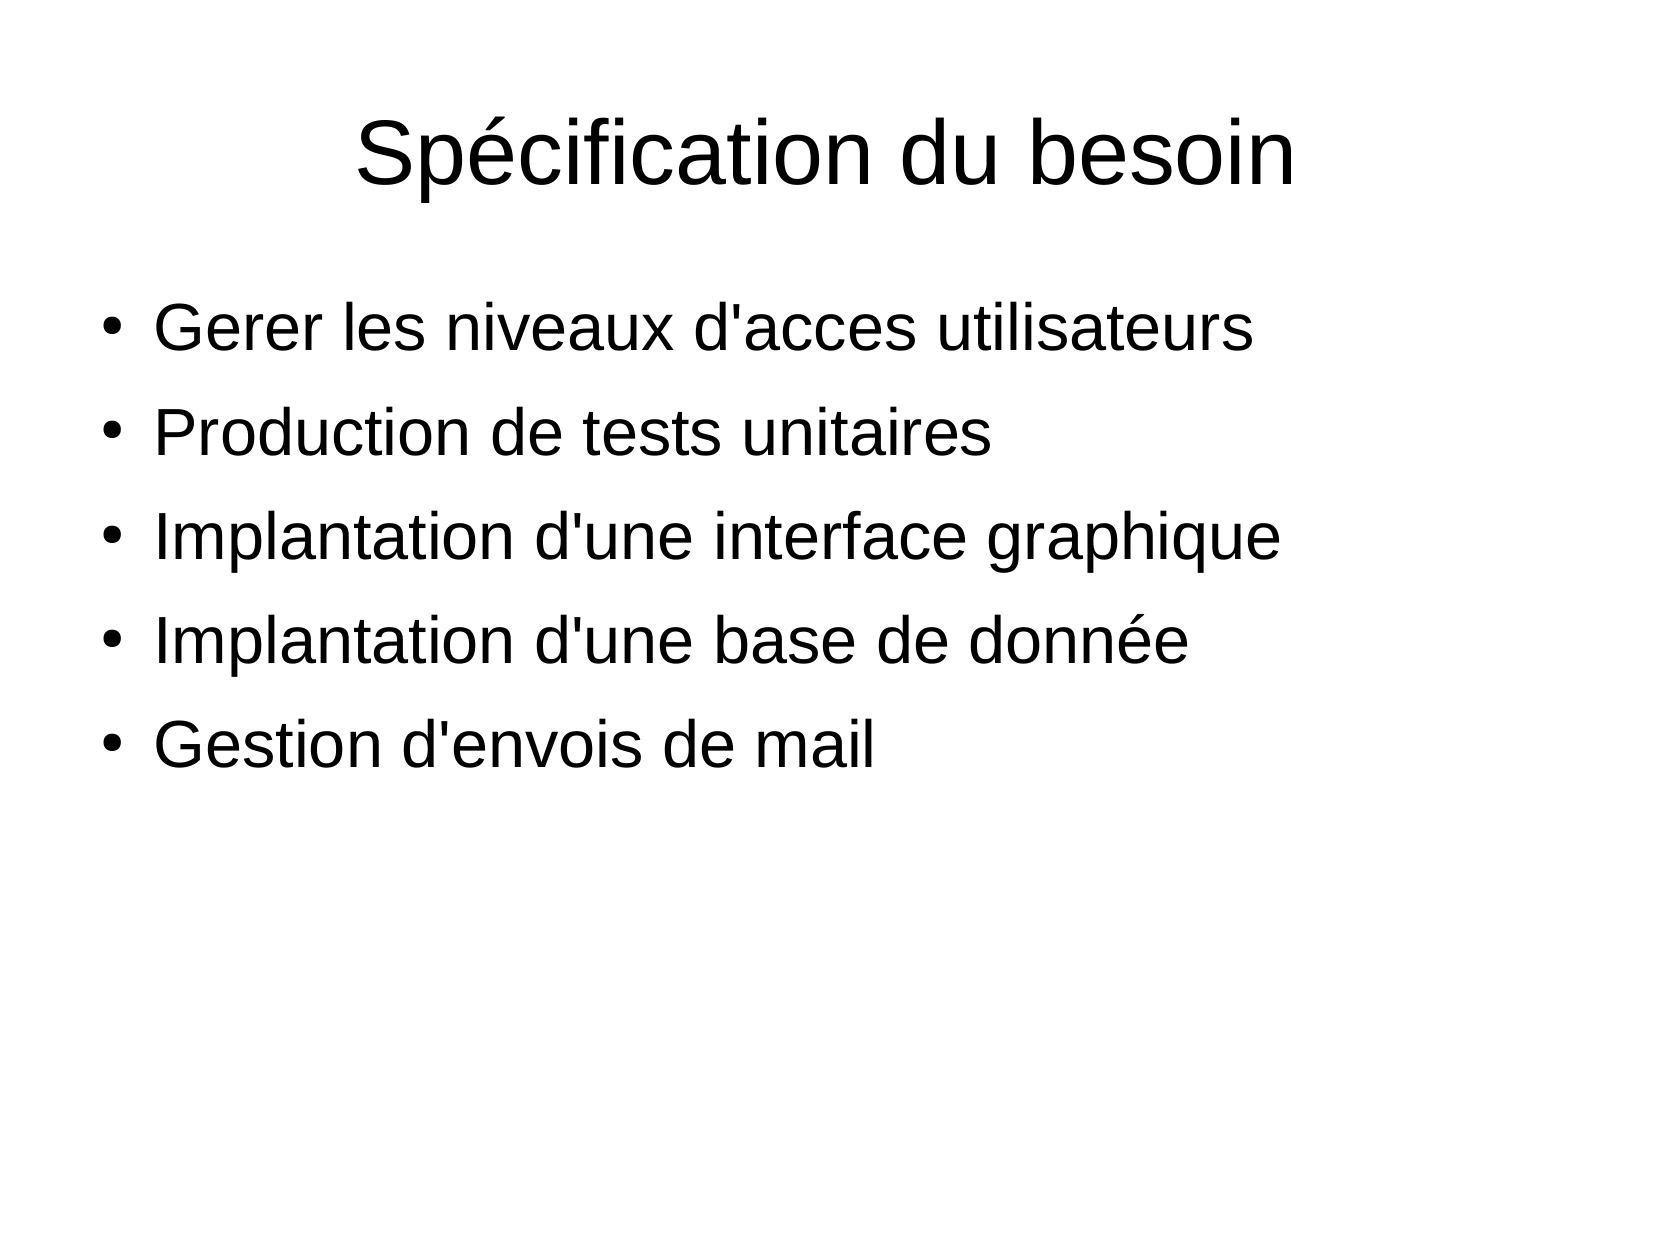

# Spécification du besoin
Gerer les niveaux d'acces utilisateurs
Production de tests unitaires
Implantation d'une interface graphique
Implantation d'une base de donnée
Gestion d'envois de mail